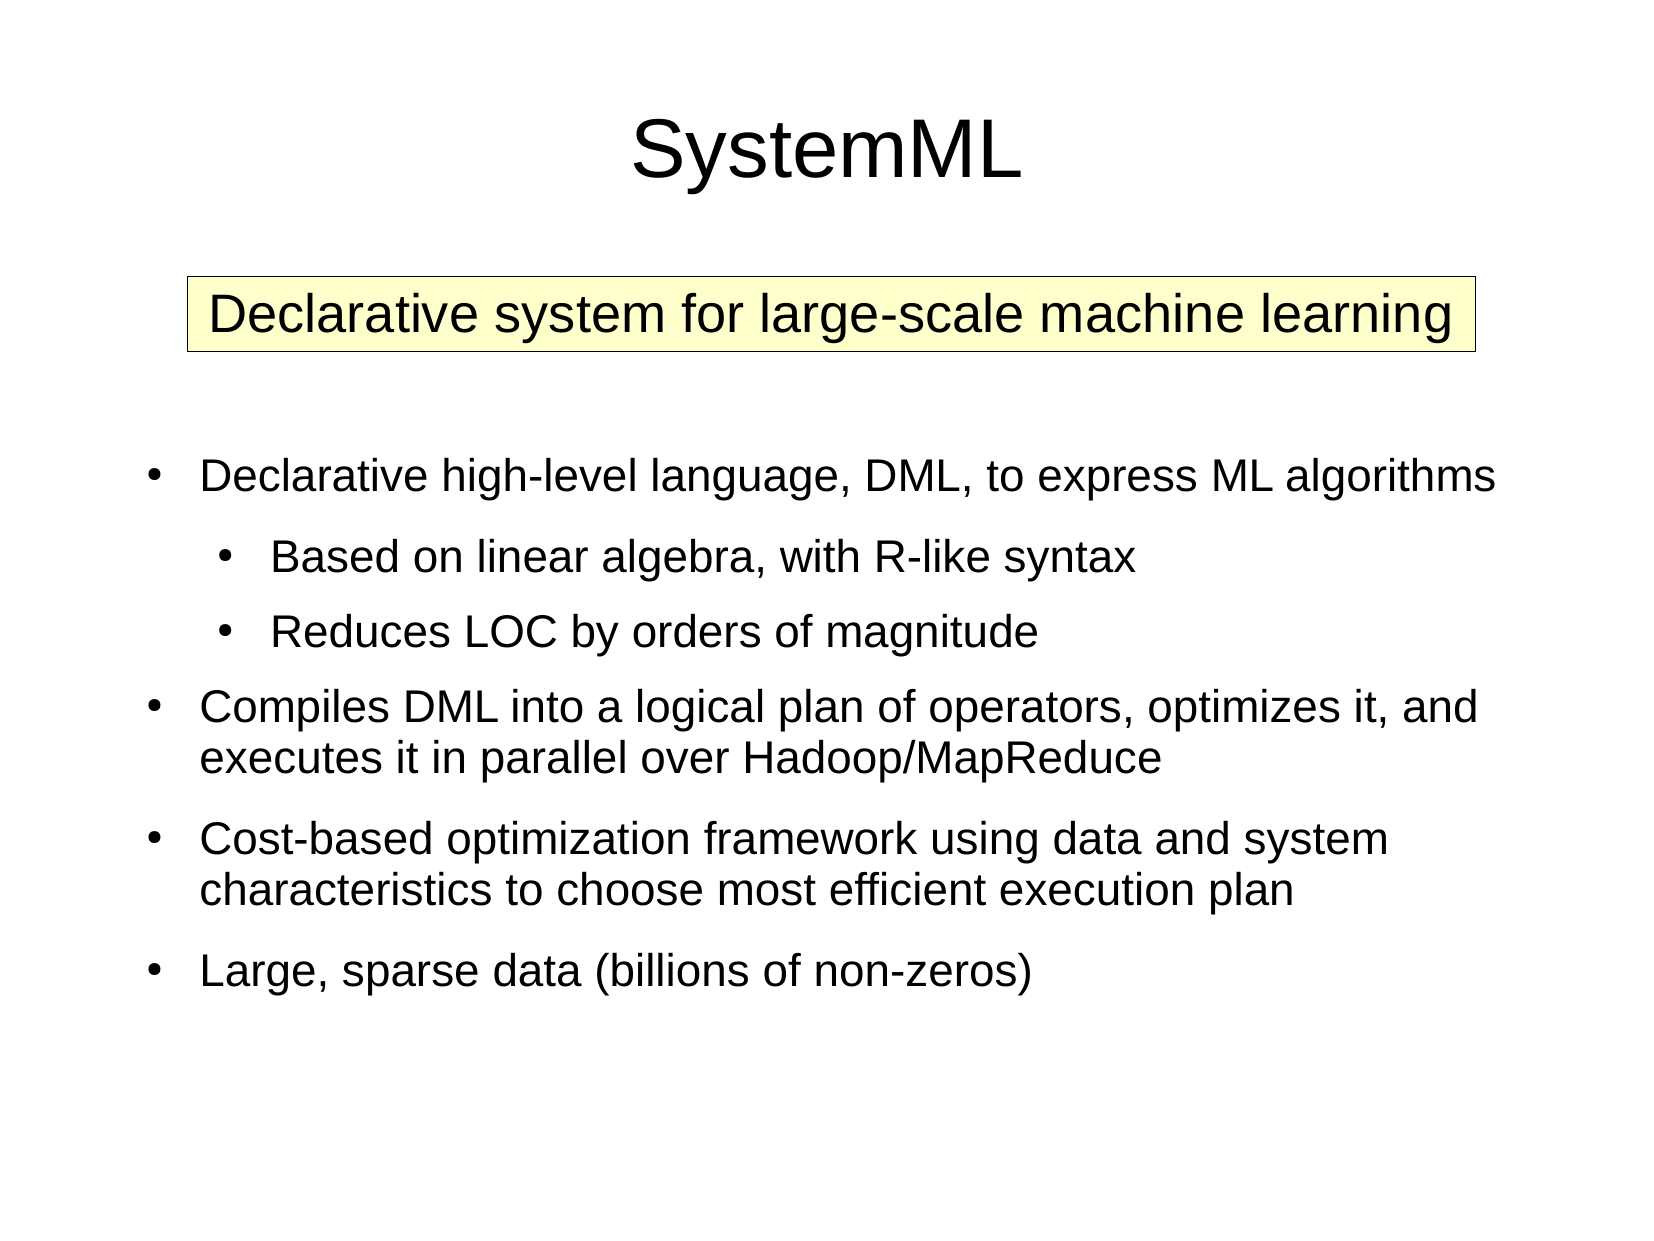

# SystemML
Declarative system for large-scale machine learning
Declarative high-level language, DML, to express ML algorithms
Based on linear algebra, with R-like syntax
Reduces LOC by orders of magnitude
Compiles DML into a logical plan of operators, optimizes it, and executes it in parallel over Hadoop/MapReduce
Cost-based optimization framework using data and system characteristics to choose most efficient execution plan
Large, sparse data (billions of non-zeros)